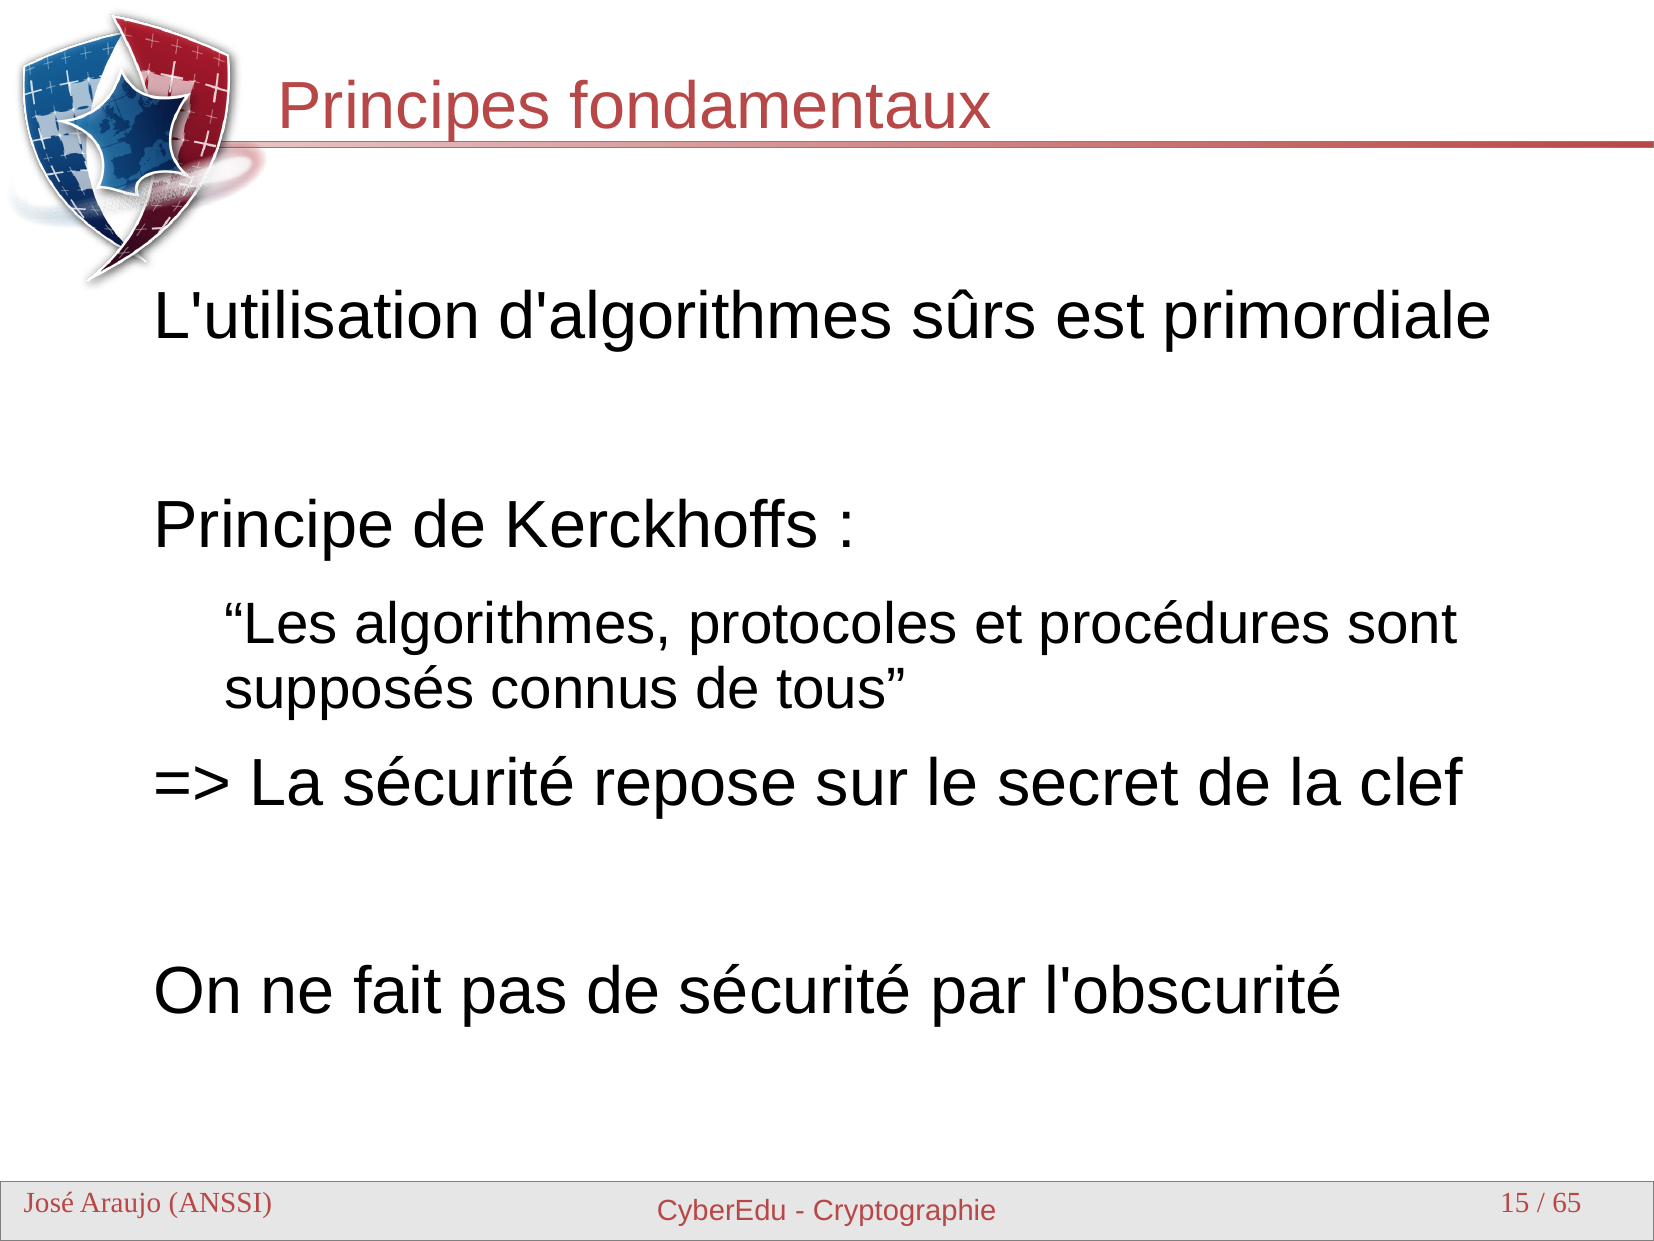

# Principes fondamentaux
L'utilisation d'algorithmes sûrs est primordiale
Principe de Kerckhoffs :
“Les algorithmes, protocoles et procédures sont supposés connus de tous”
=> La sécurité repose sur le secret de la clef
On ne fait pas de sécurité par l'obscurité